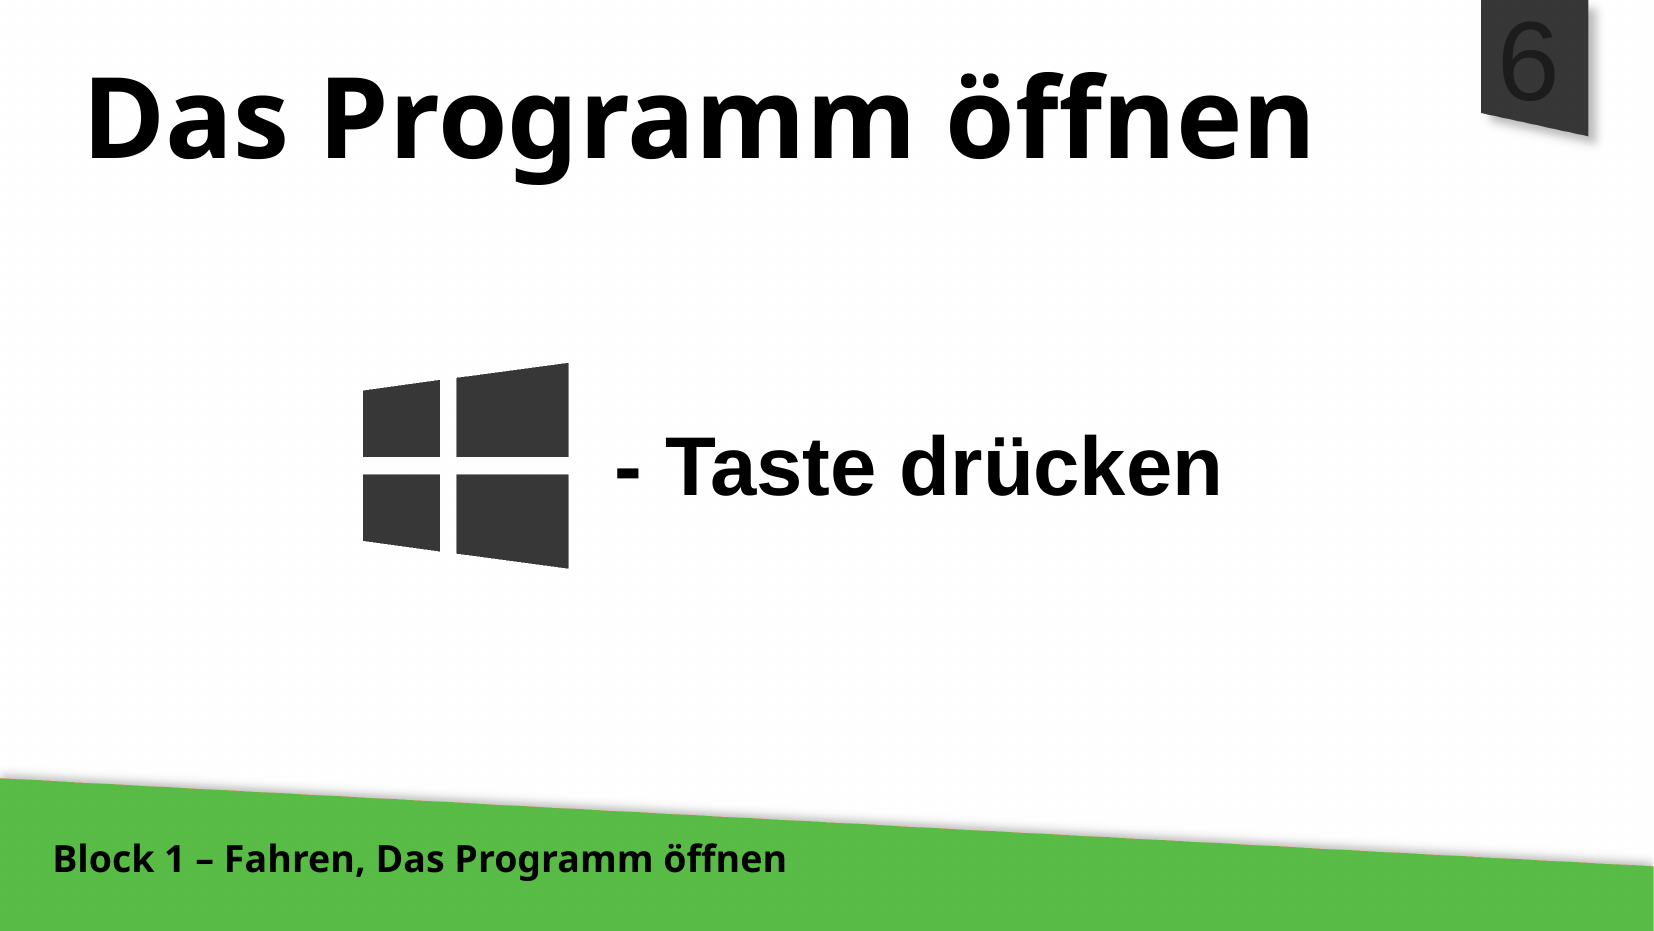

# Das Programm öffnen
- Taste drücken
Block 1 – Fahren, Das Programm öffnen